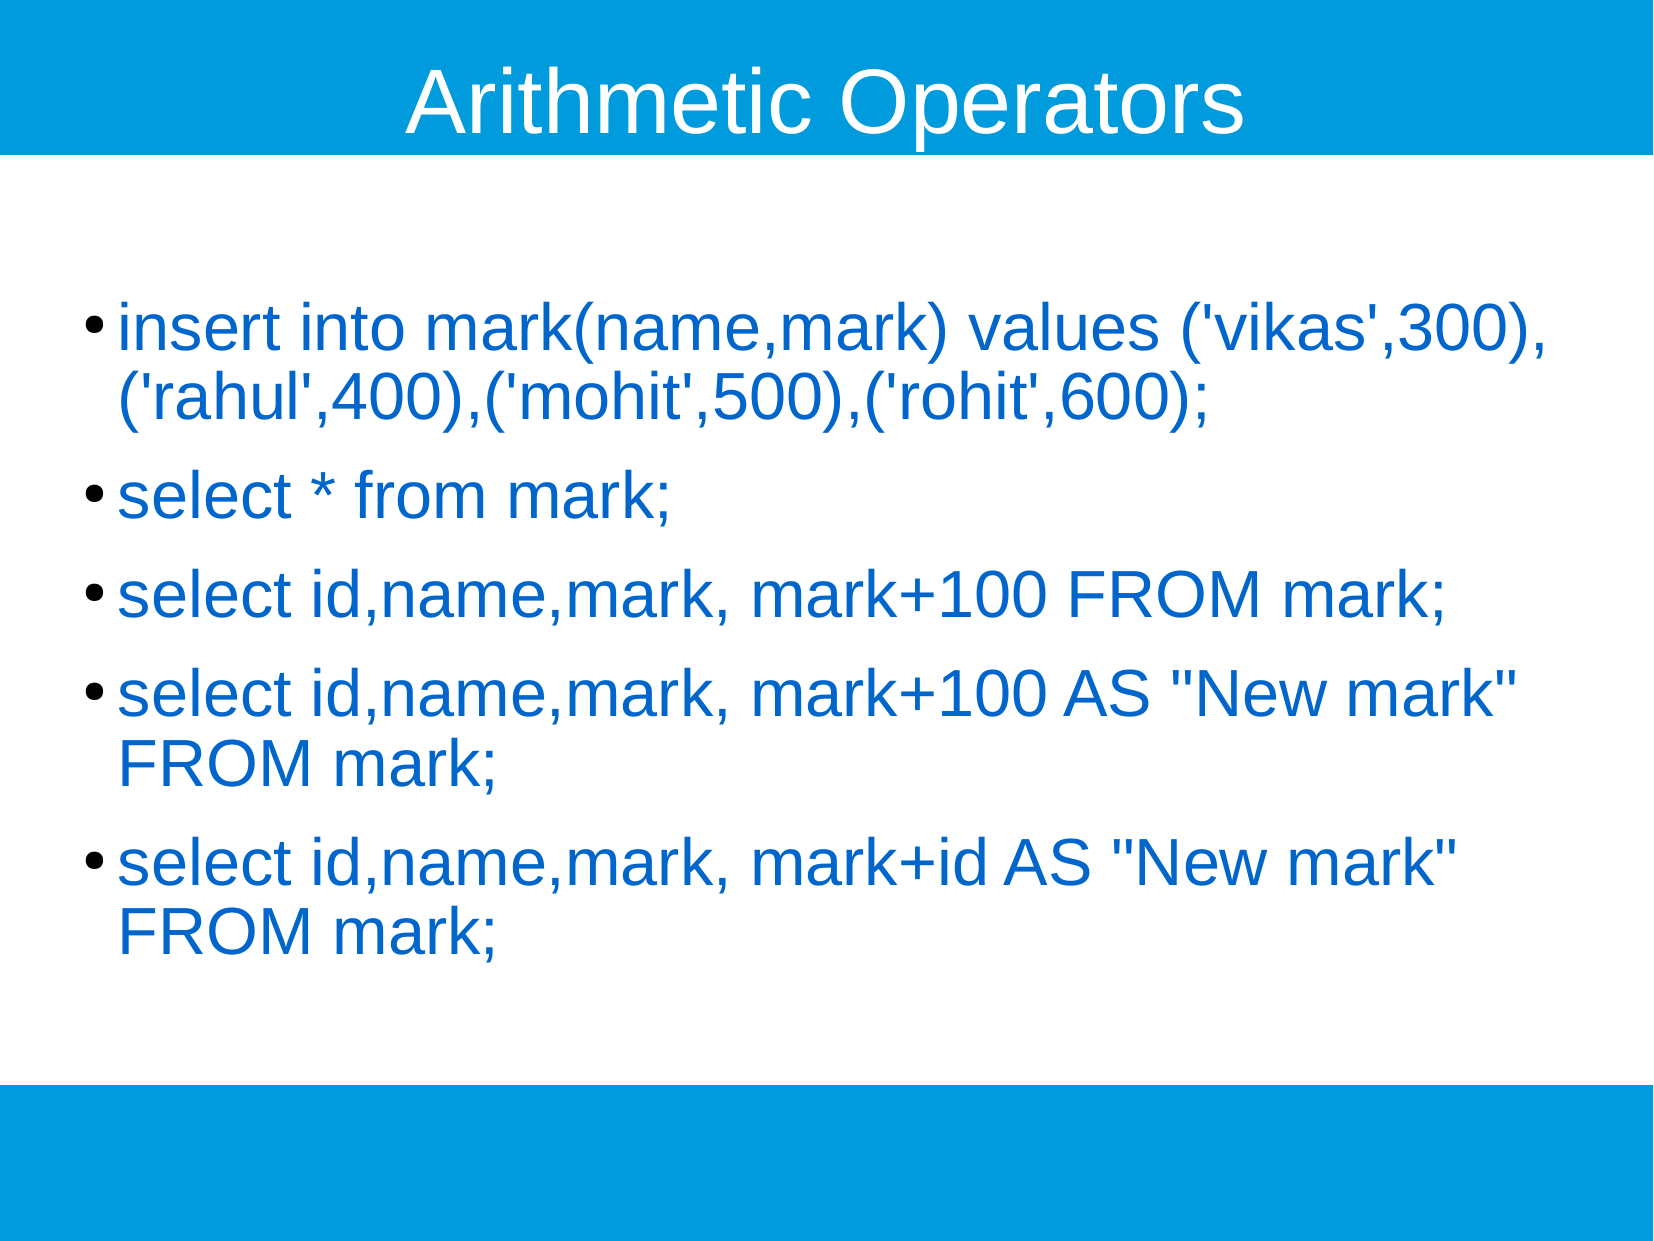

# Arithmetic Operators
insert into mark(name,mark) values ('vikas',300),('rahul',400),('mohit',500),('rohit',600);
select * from mark;
select id,name,mark, mark+100 FROM mark;
select id,name,mark, mark+100 AS "New mark" FROM mark;
select id,name,mark, mark+id AS "New mark" FROM mark;